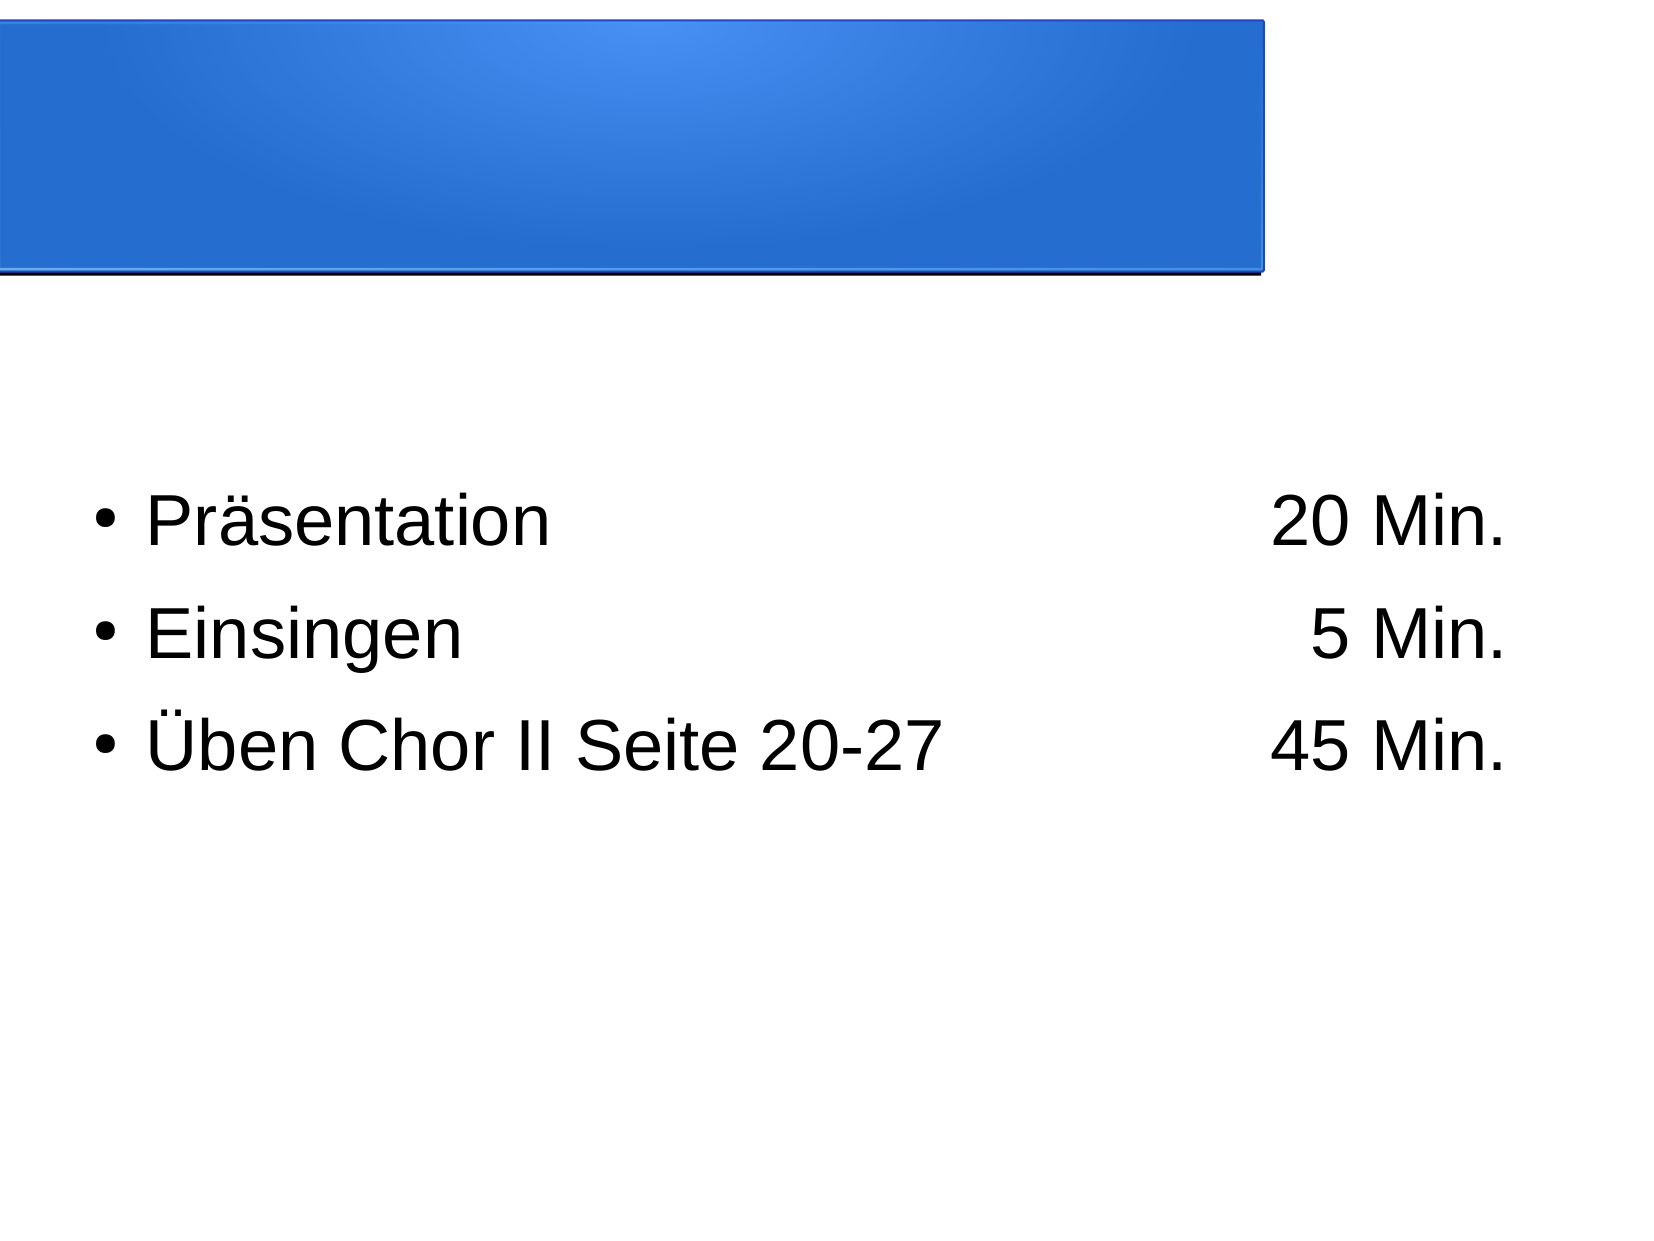

#
Präsentation 										20 Min.
Einsingen 											 5 Min.
Üben Chor II Seite 20-27 					45 Min.